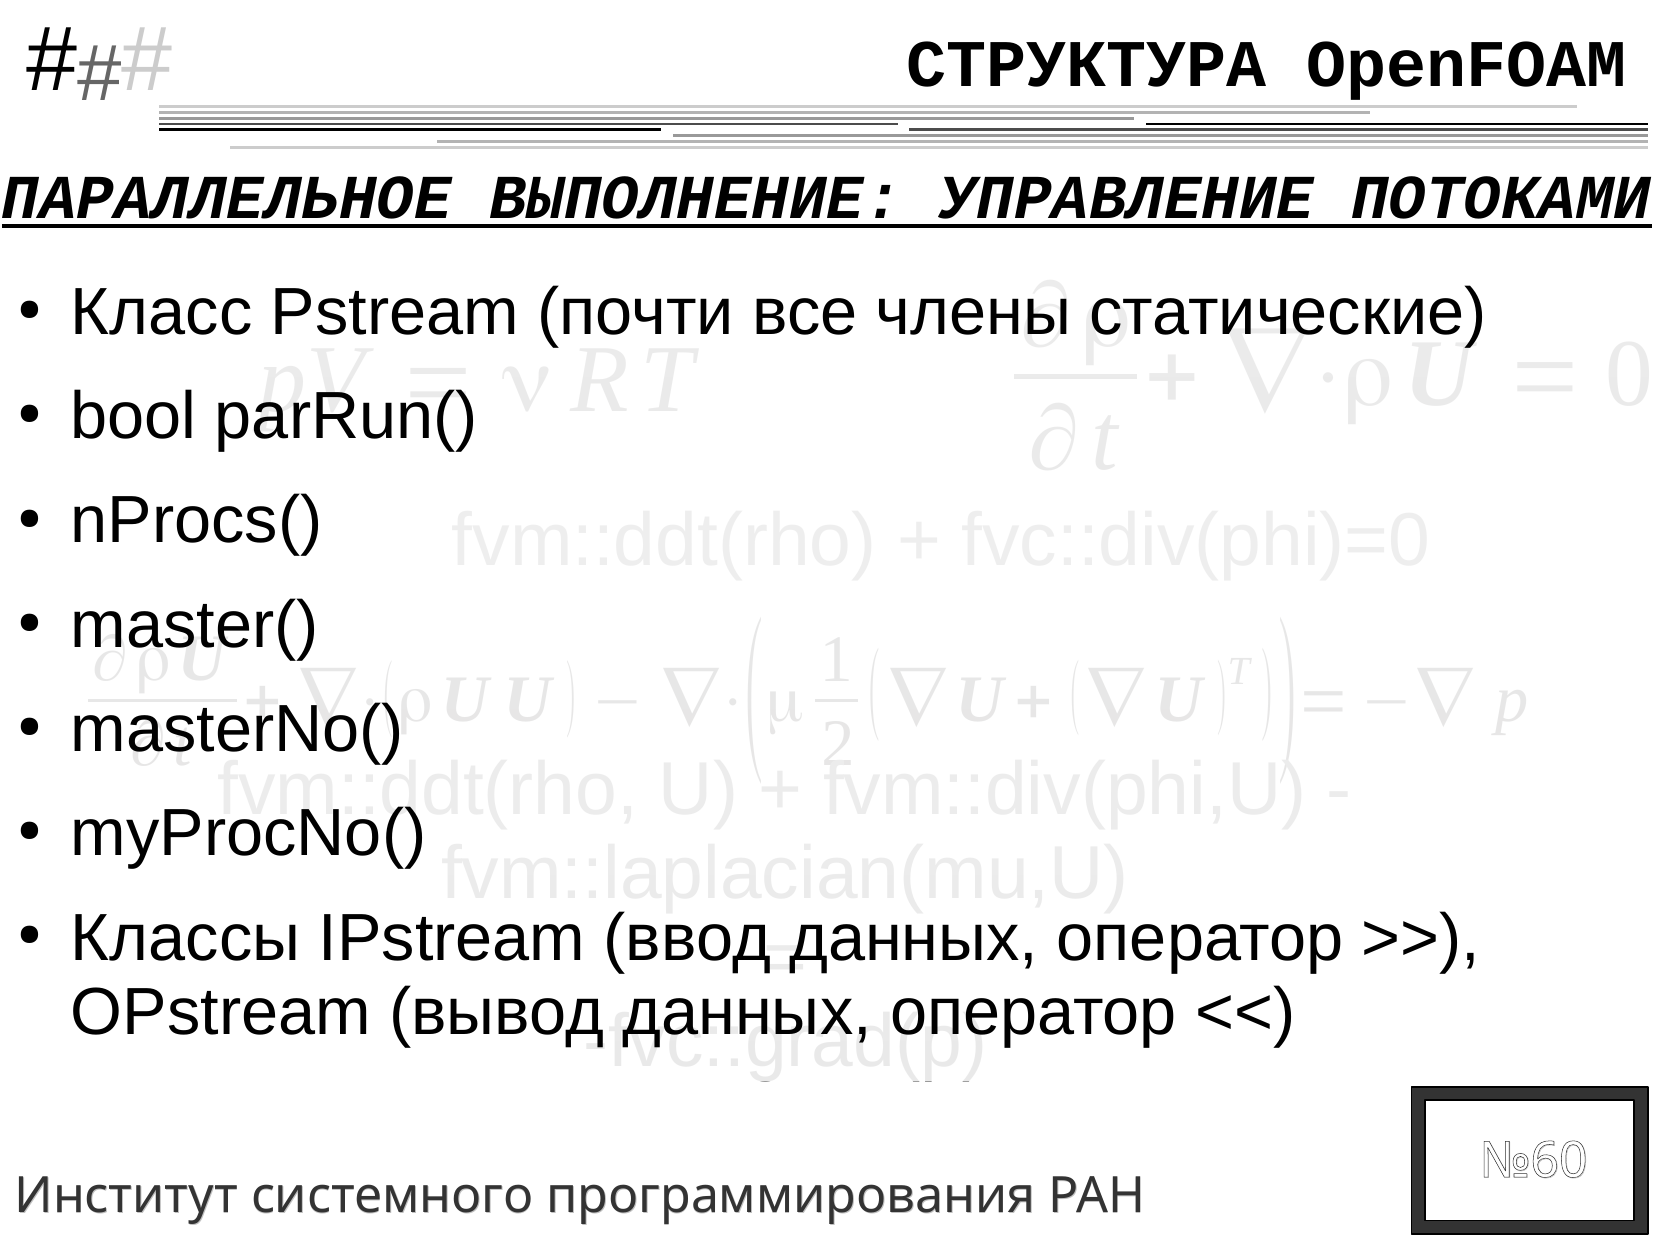

# ПАРАЛЛЕЛЬНОЕ ВЫПОЛНЕНИЕ: УПРАВЛЕНИЕ ПОТОКАМИ
Класс Pstream (почти все члены статические)
bool parRun()
nProcs()
master()
masterNo()
myProcNo()
Классы IPstream (ввод данных, оператор >>), OPstream (вывод данных, оператор <<)